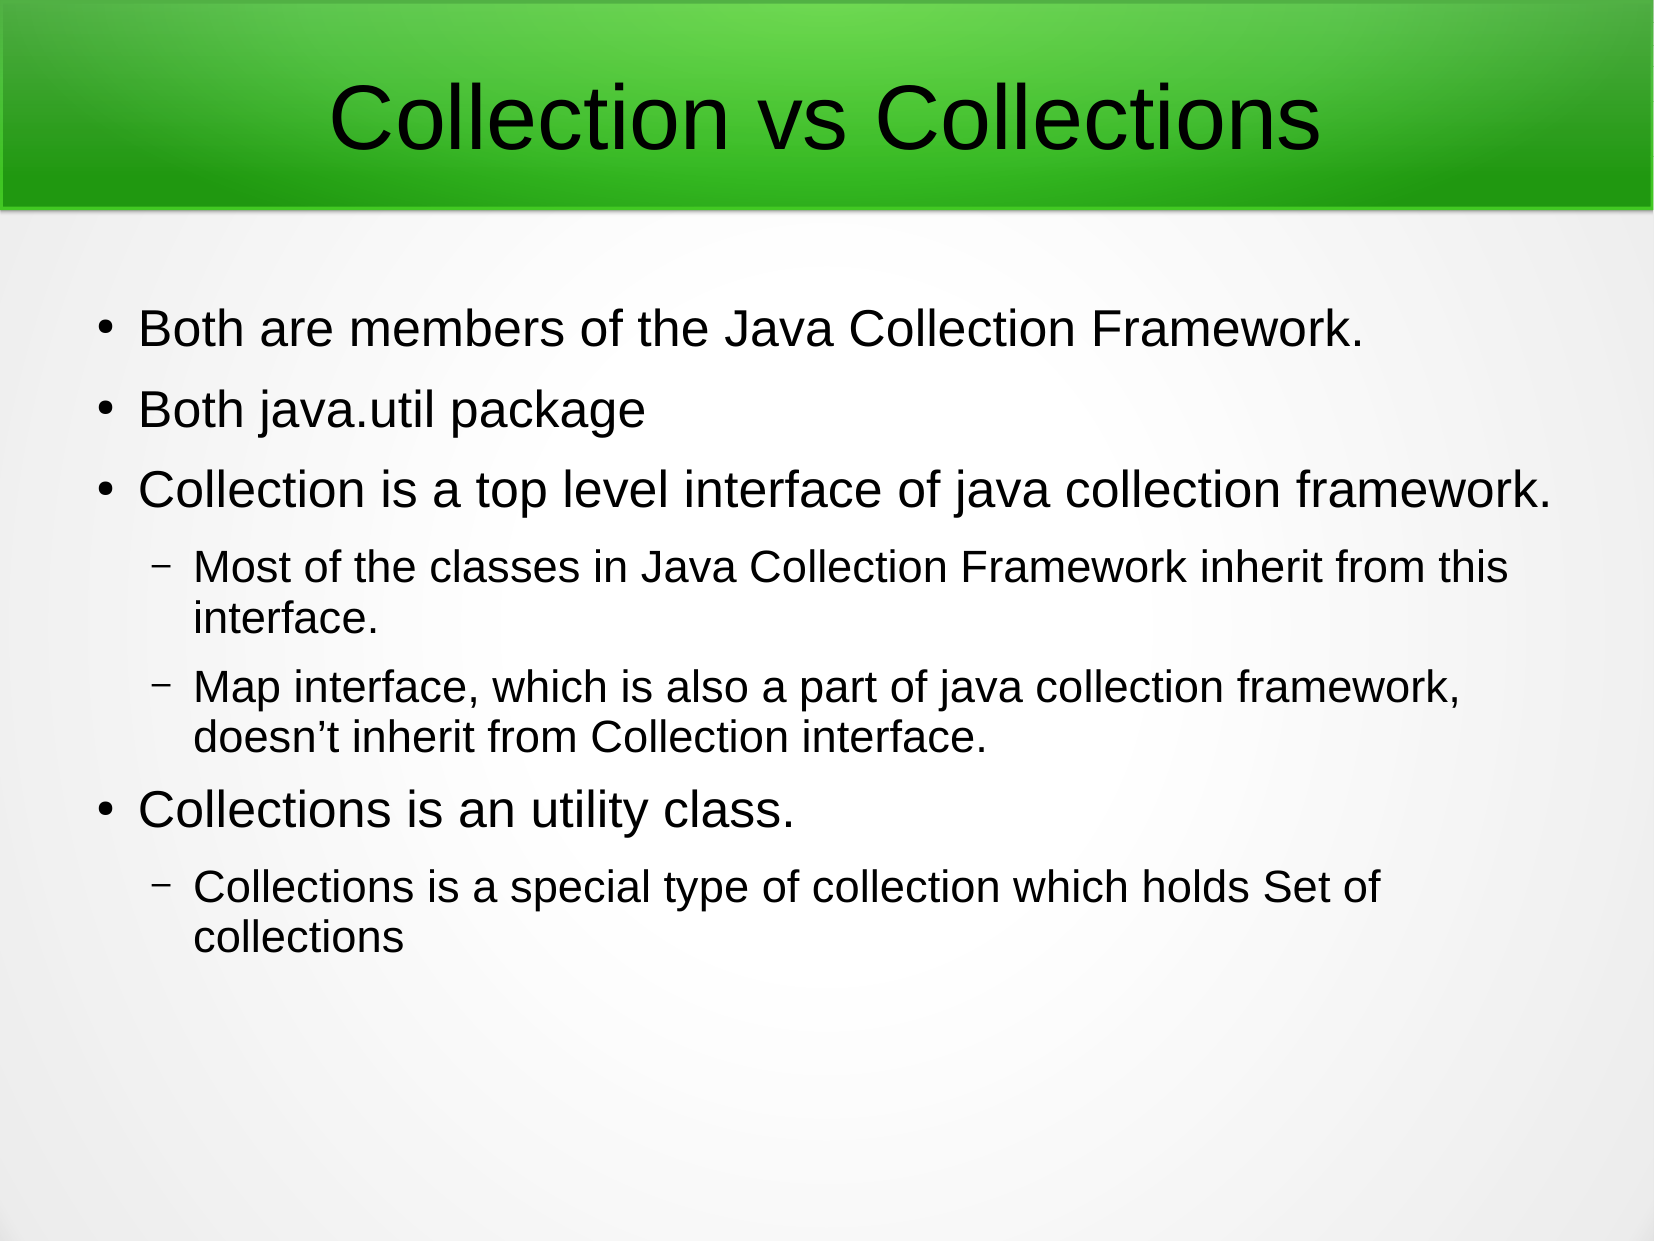

# Collection vs Collections
Both are members of the Java Collection Framework.
Both java.util package
Collection is a top level interface of java collection framework.
Most of the classes in Java Collection Framework inherit from this interface.
Map interface, which is also a part of java collection framework, doesn’t inherit from Collection interface.
Collections is an utility class.
Collections is a special type of collection which holds Set of collections